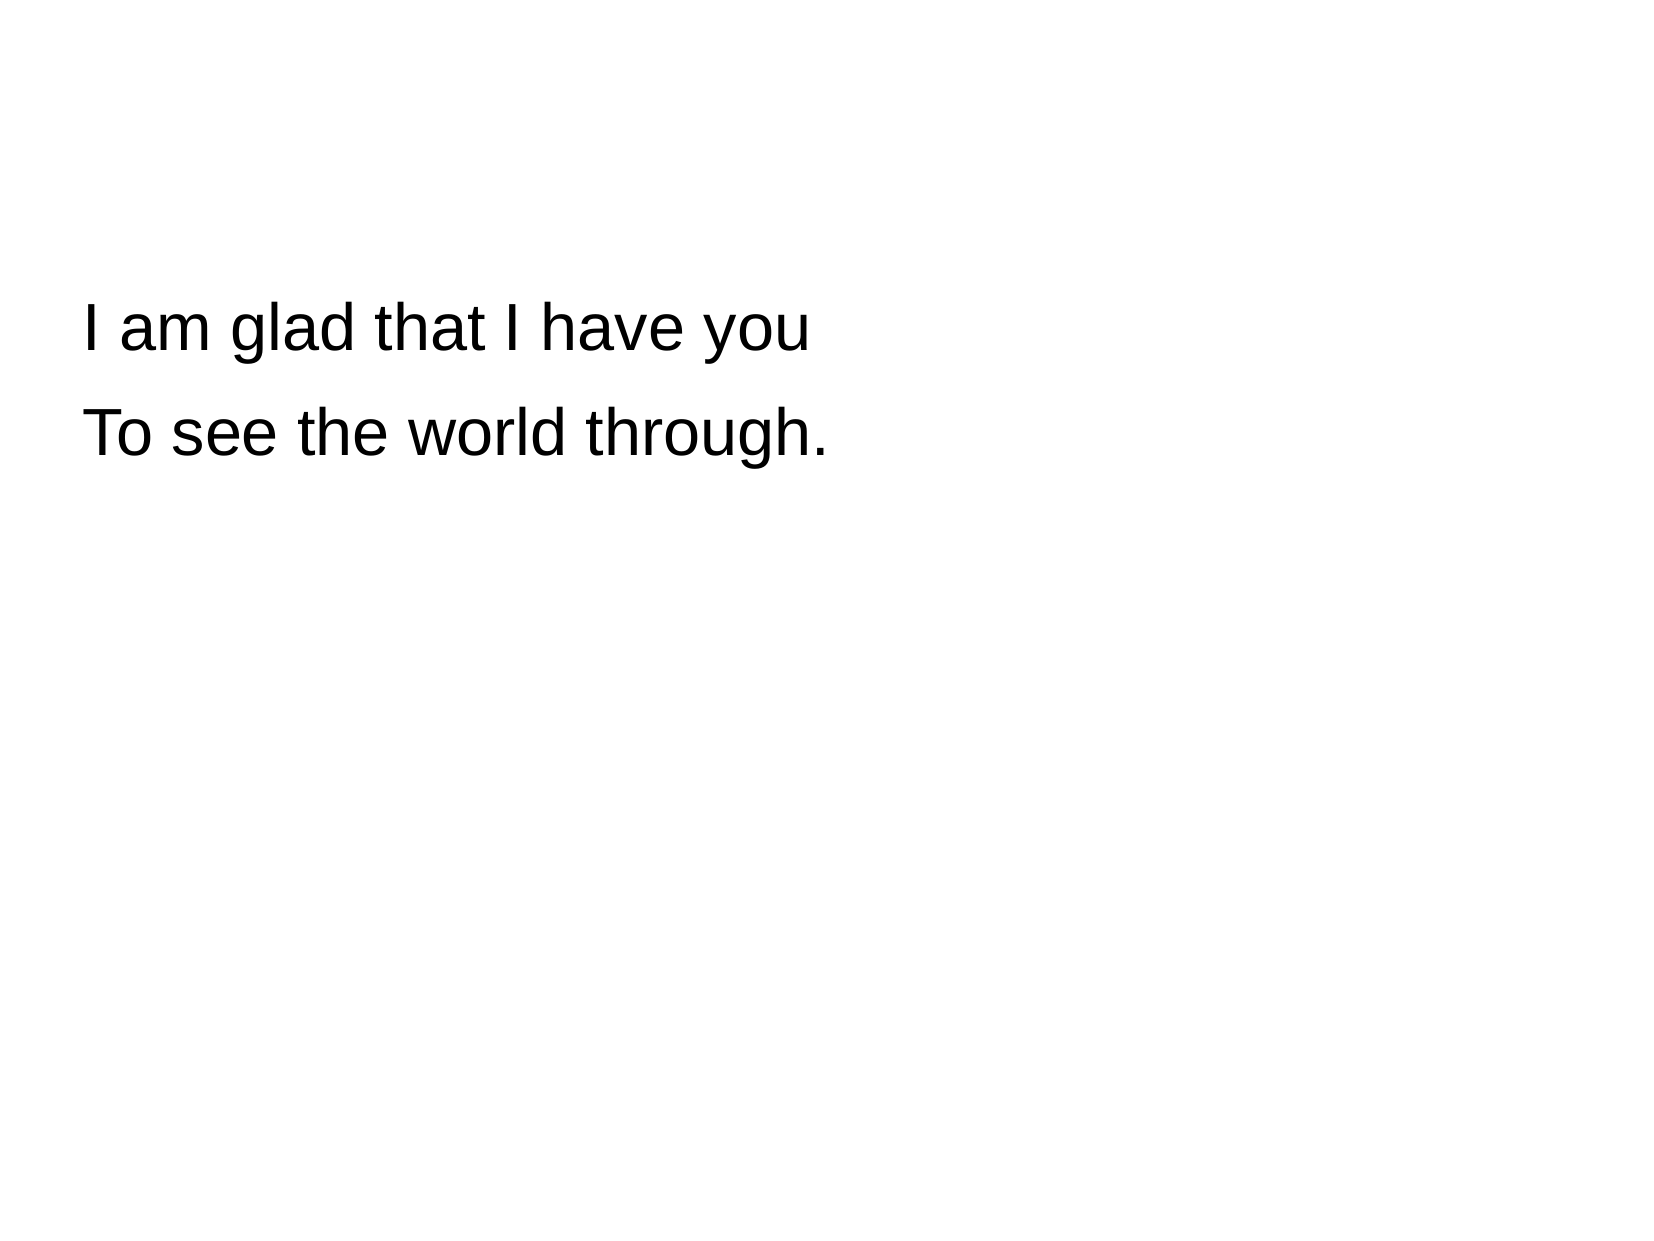

#
I am glad that I have you
To see the world through.